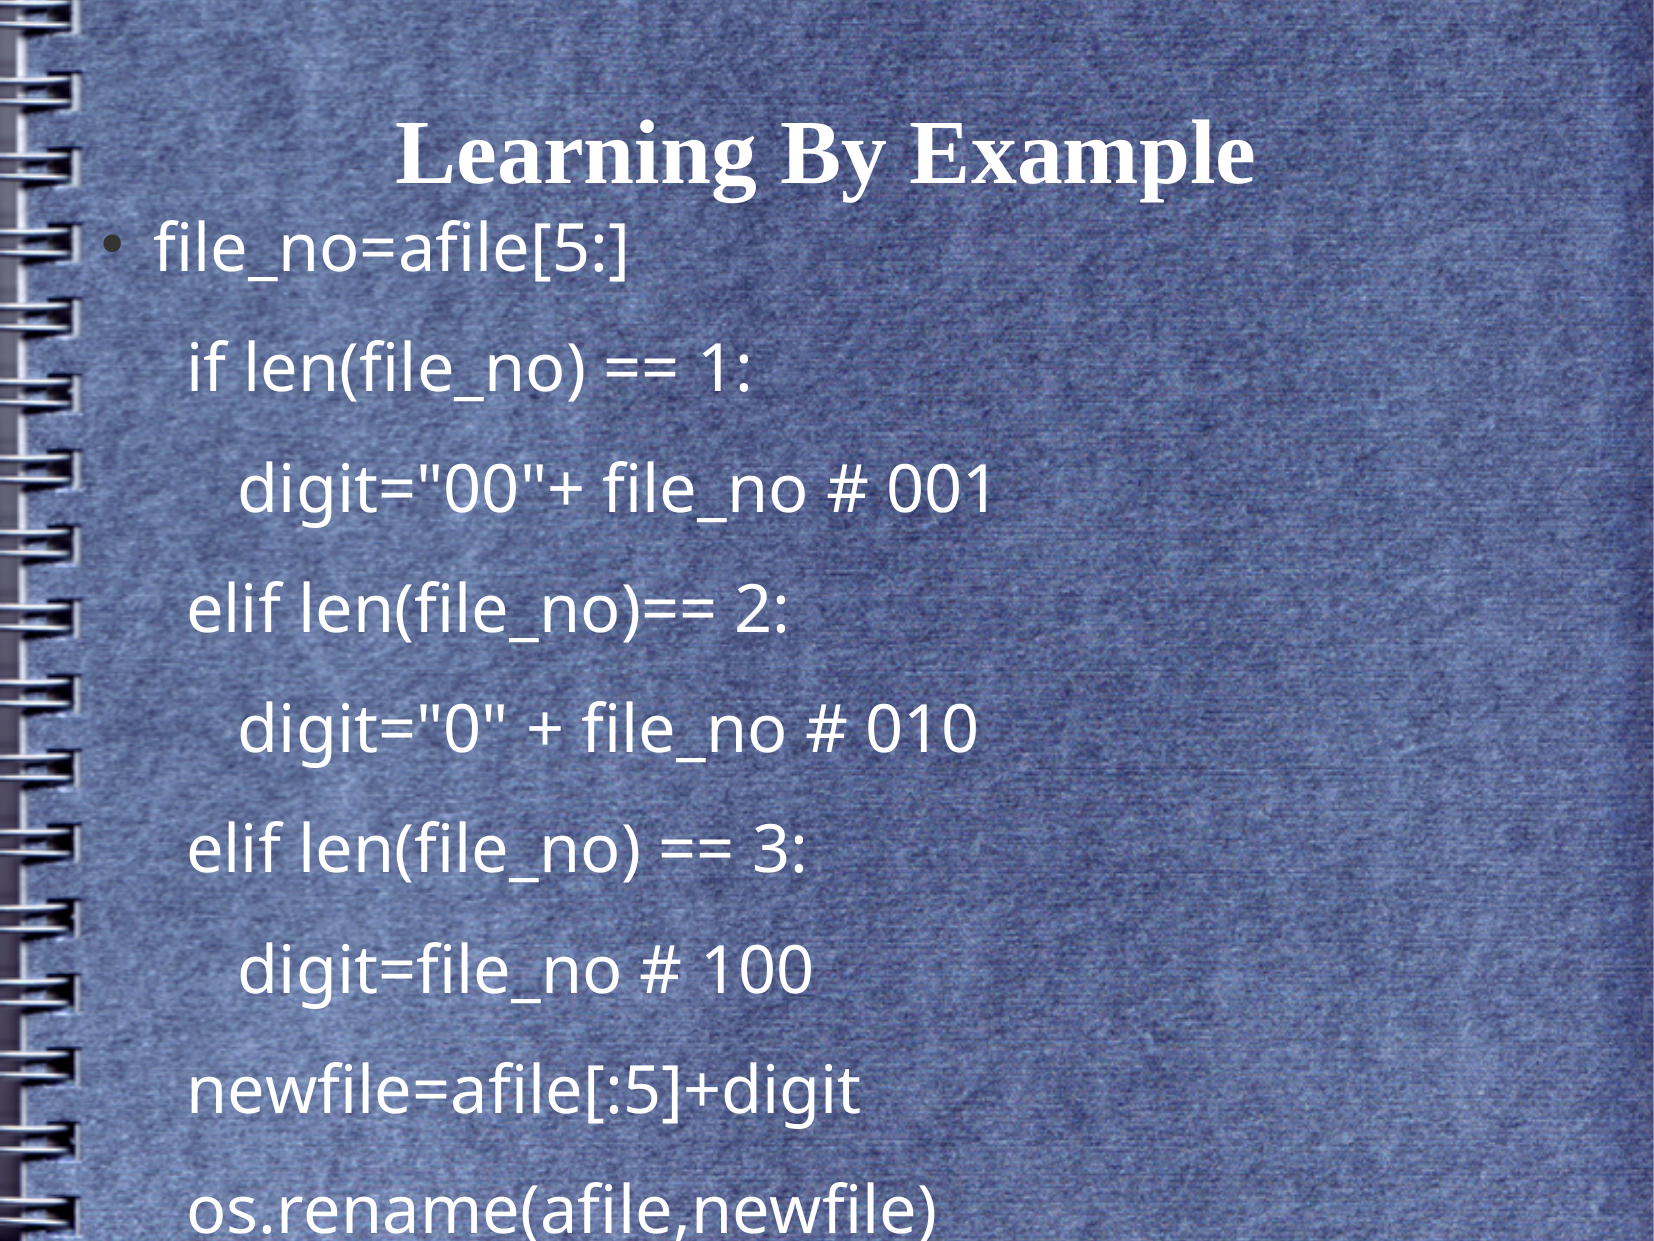

# Learning By Example
file_no=afile[5:]
 if len(file_no) == 1:
 digit="00"+ file_no # 001
 elif len(file_no)== 2:
 digit="0" + file_no # 010
 elif len(file_no) == 3:
 digit=file_no # 100
 newfile=afile[:5]+digit
 os.rename(afile,newfile)